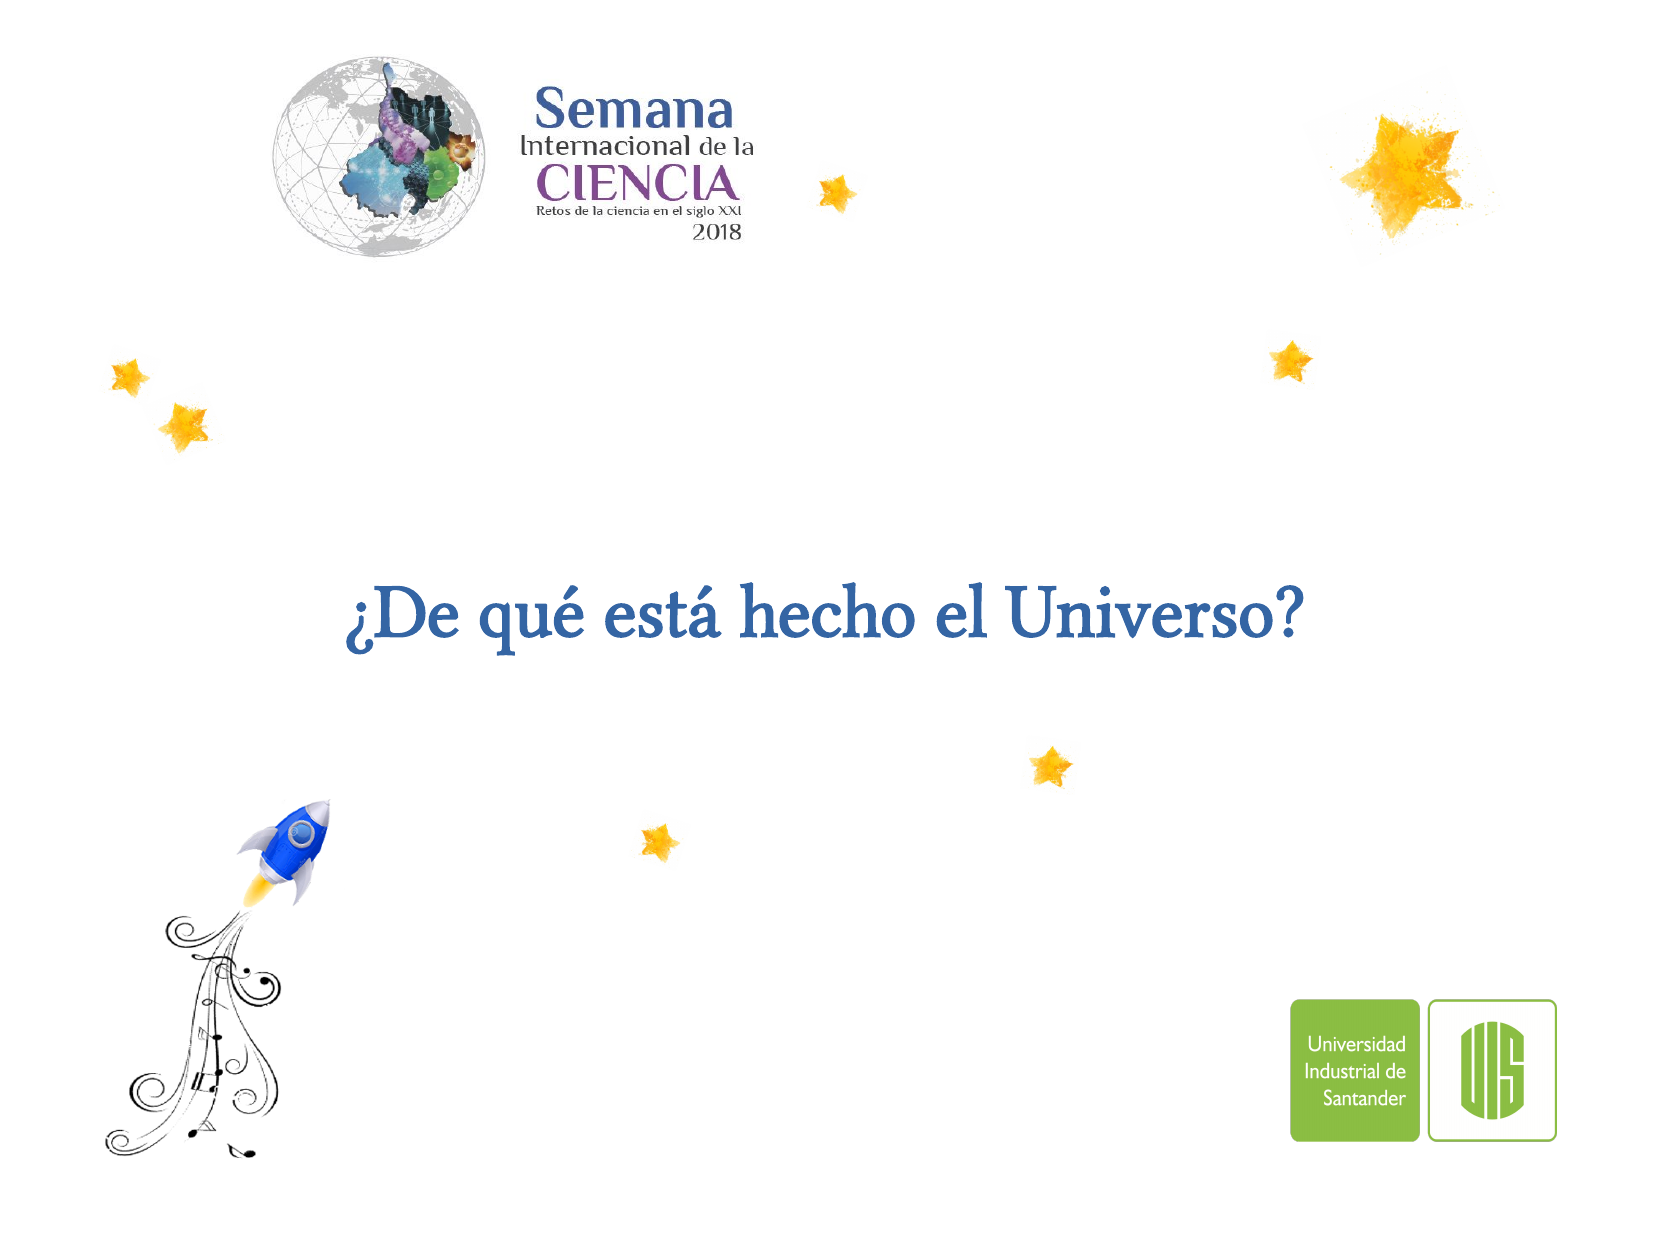

# ¿De qué está hecho el Universo?
11